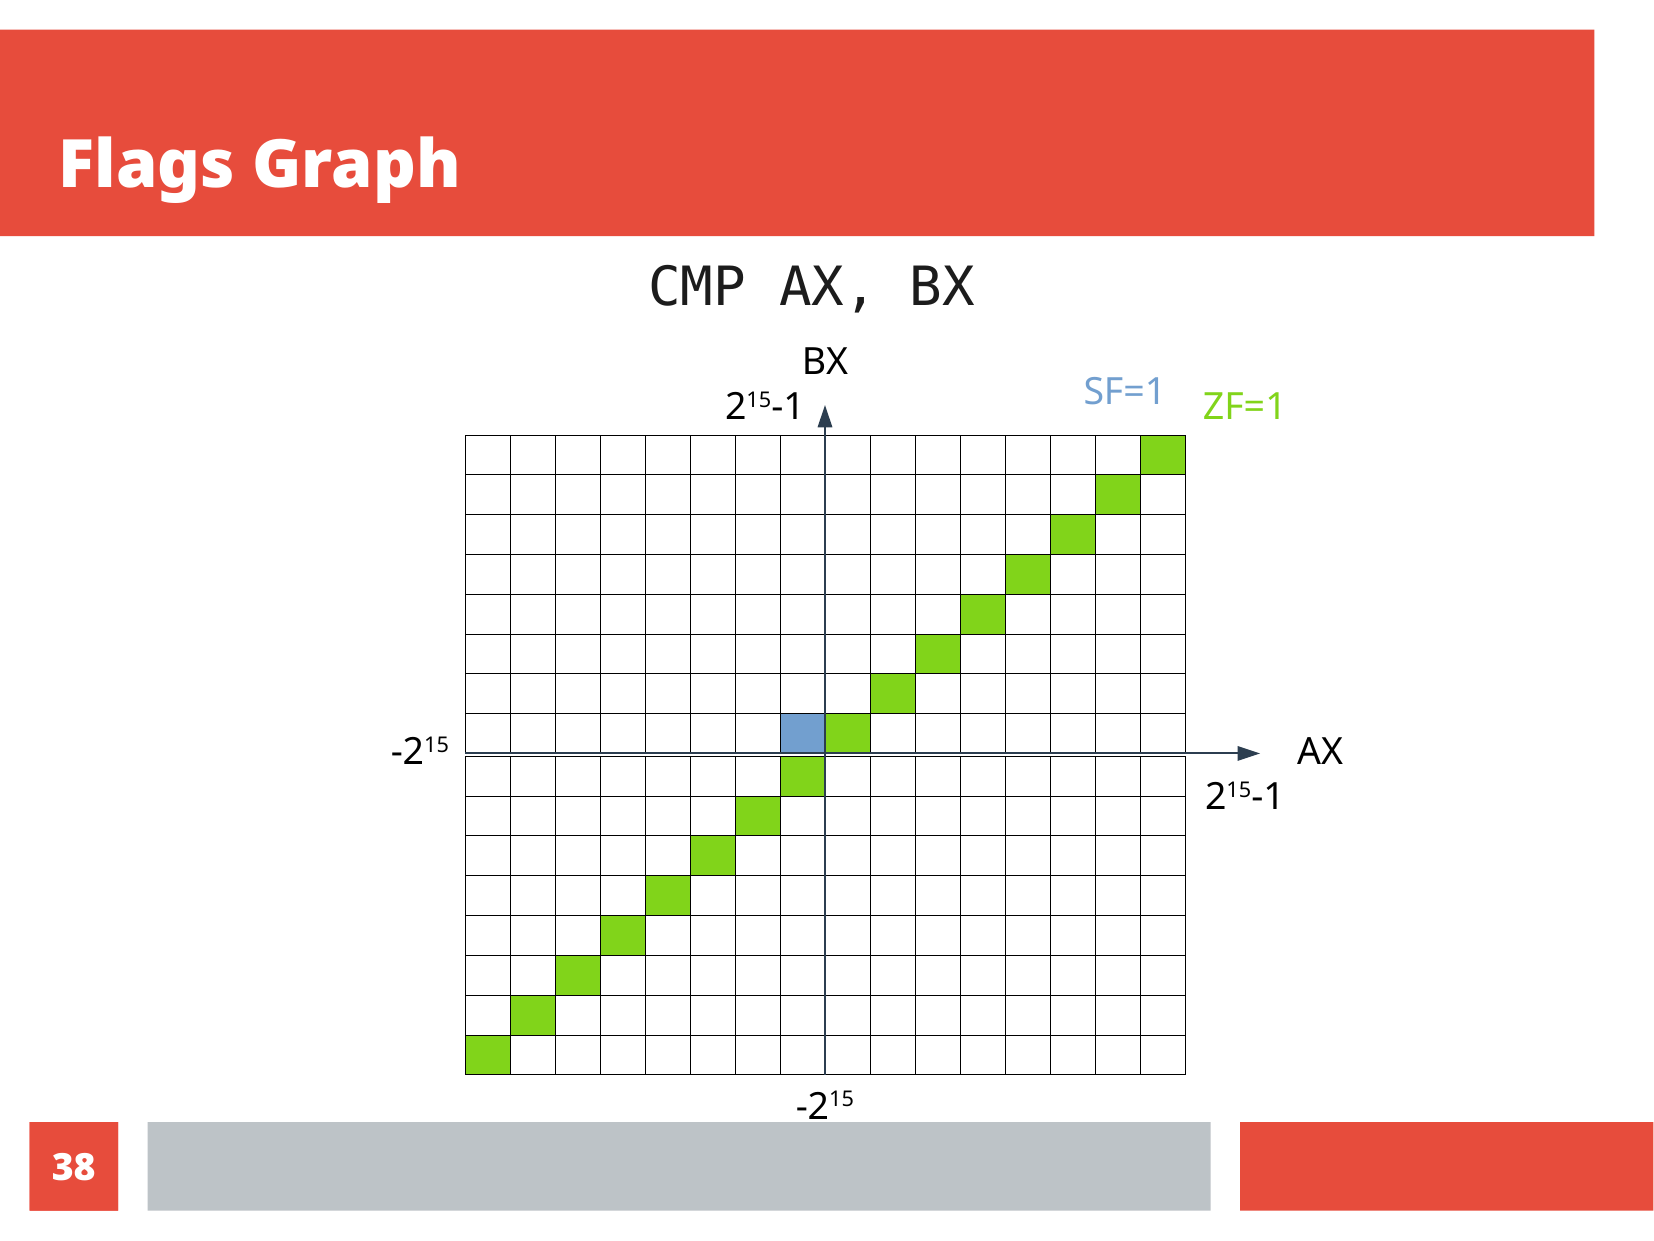

# Flags Graph
CMP AX, BX
BX
SF=1
215-1
ZF=1
-215
AX
215-1
-215
38